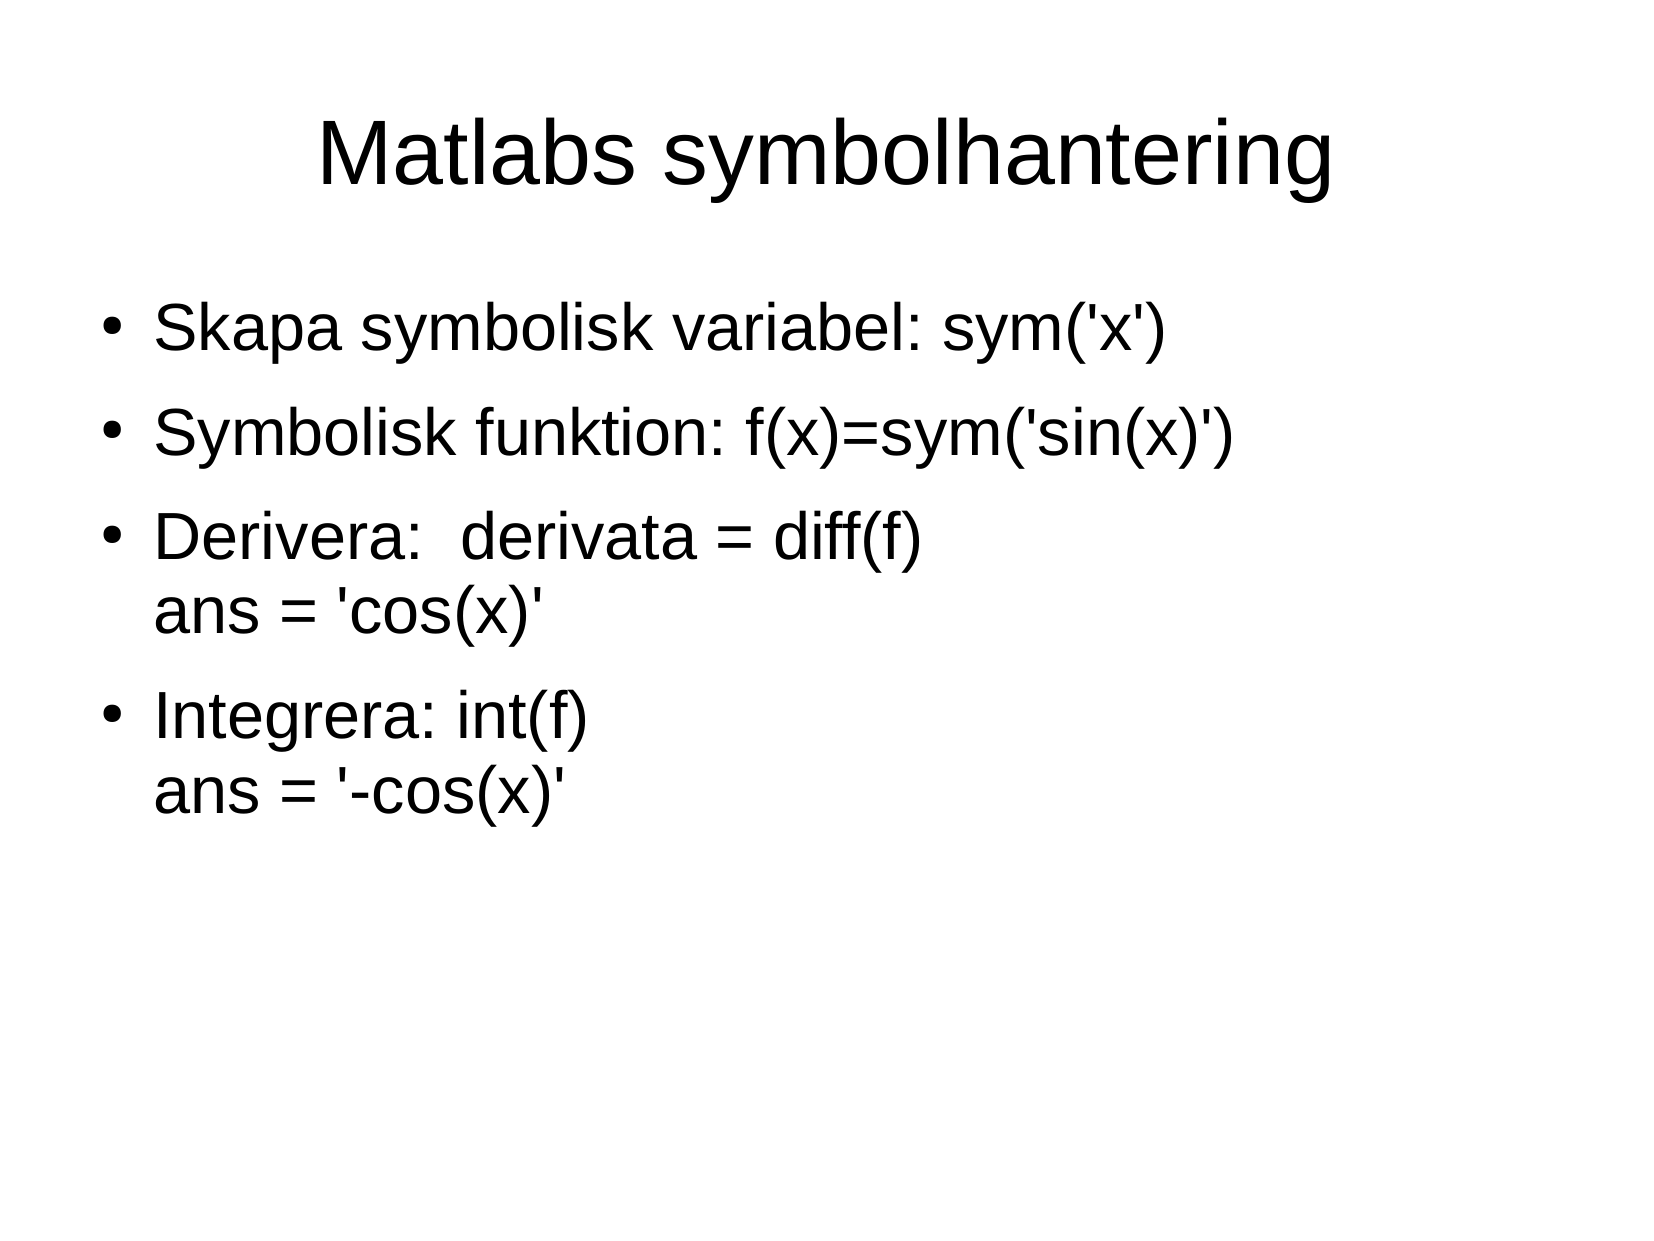

# Matlabs symbolhantering
Skapa symbolisk variabel: sym('x')
Symbolisk funktion: f(x)=sym('sin(x)')
Derivera: derivata = diff(f)
ans = 'cos(x)'
Integrera: int(f)
ans = '-cos(x)'